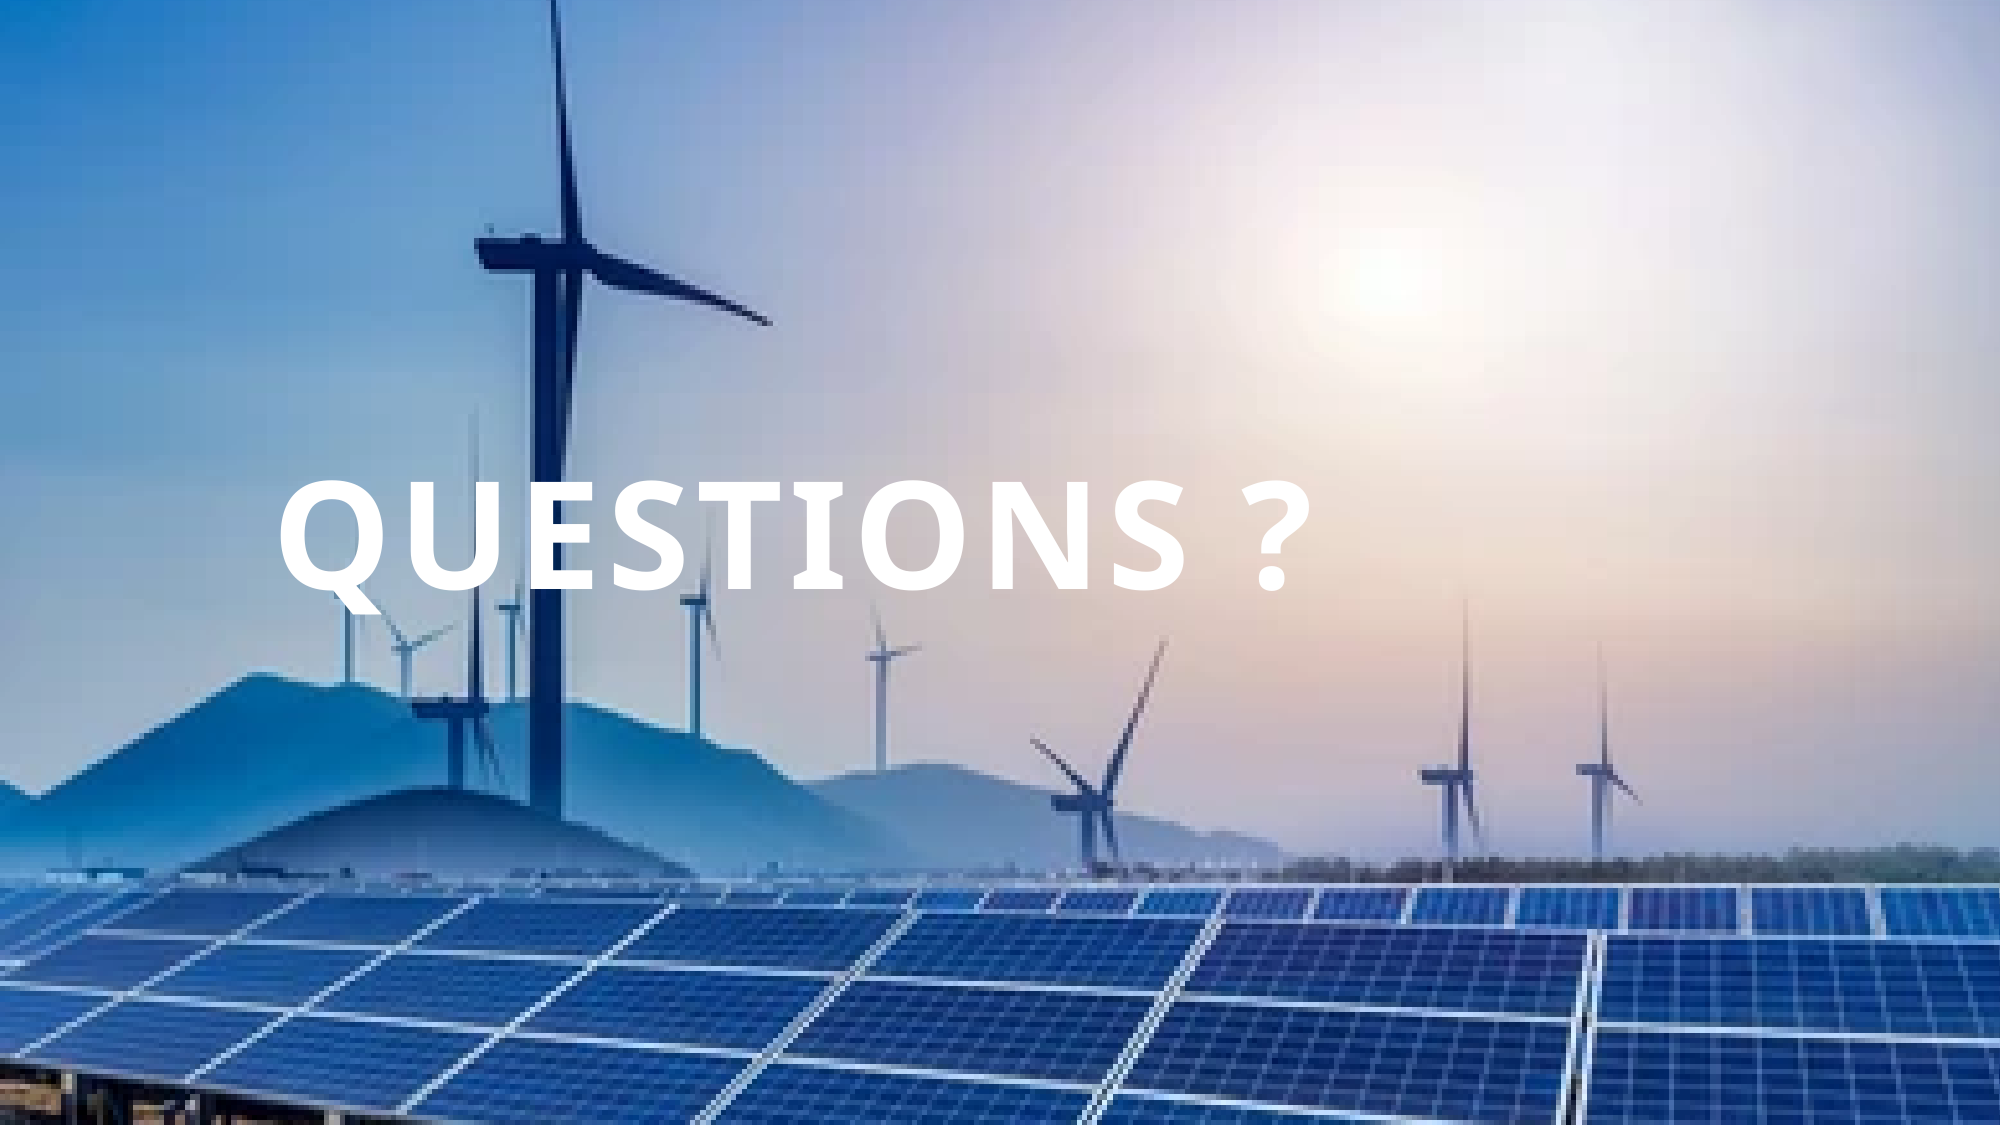

# POINT À RETENIR
De quoi voulez-vous qu'ils se souviennent ?
INSPIRER
Gagnez en enthousiasme sur les nouveautés
ACTION
Créez votre présentation et faites-nous part de vos commentaires si cela vous a été utile.
QUESTIONS ?